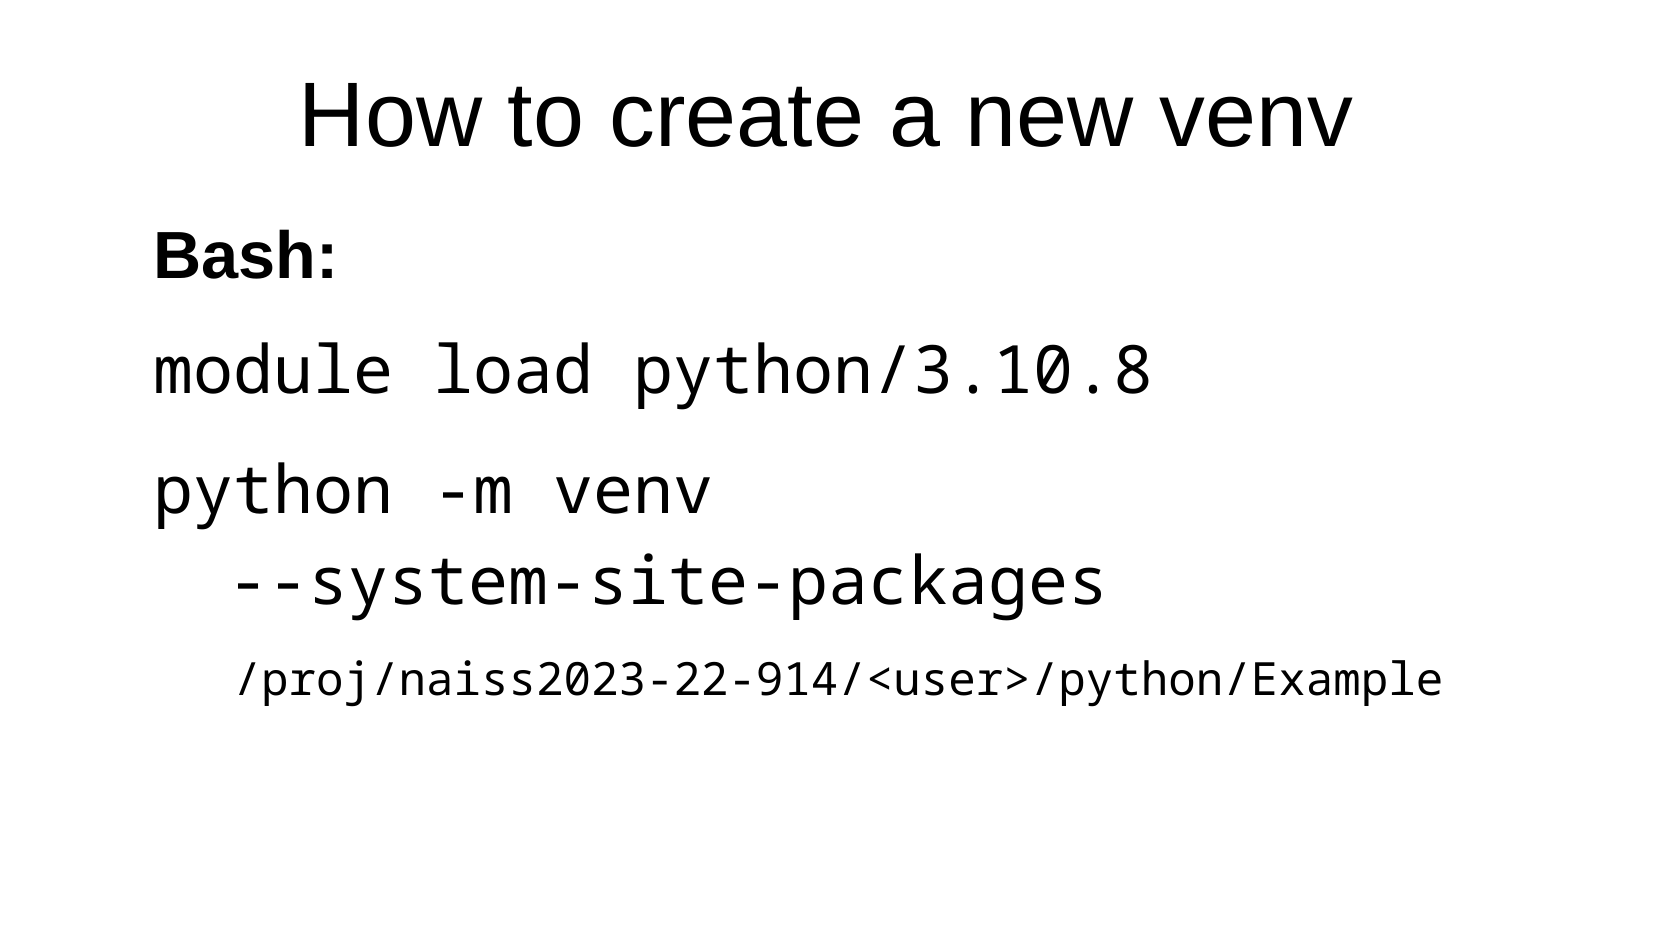

# How to create a new venv
Bash:
module load python/3.10.8
python -m venv
	--system-site-packages
 /proj/naiss2023-22-914/<user>/python/Example